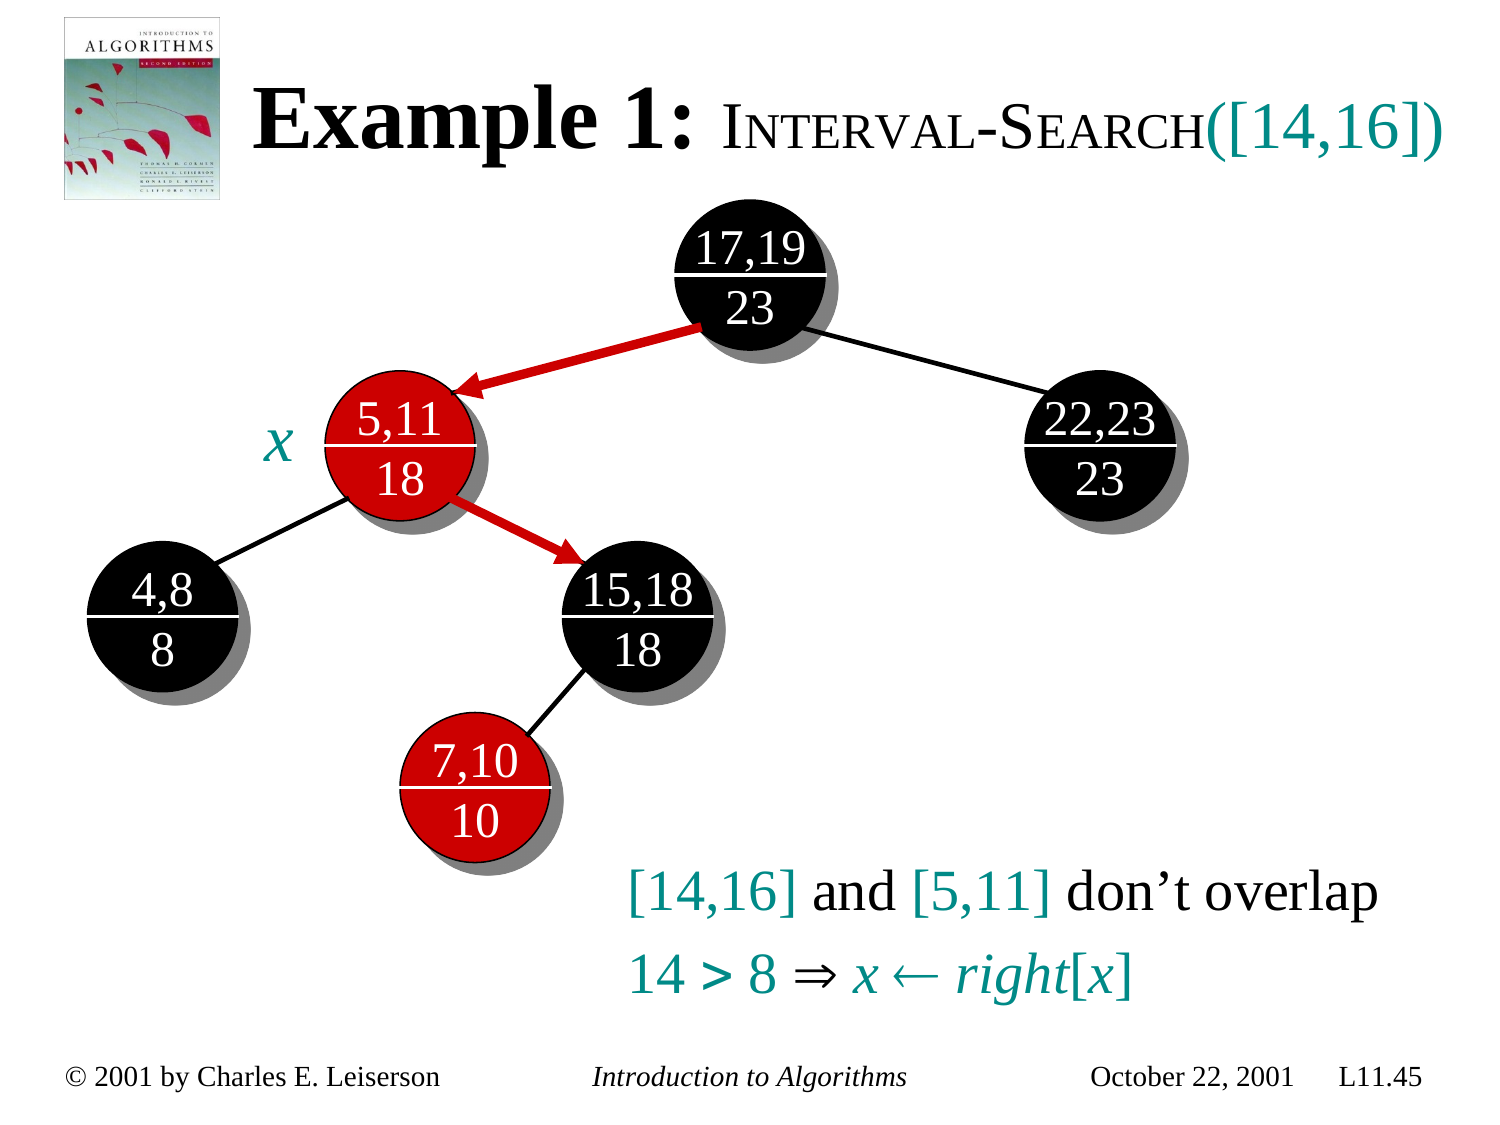

# Example 1: INTERVAL-SEARCH([14,16])
17,19
23
5,11
18
22,23
23
x
4,8
8
15,18
18
7,10
10
[14,16] and [5,11] don’t overlap
14  8  x  right[x]
Introduction to Algorithms
October 22, 2001 L11.